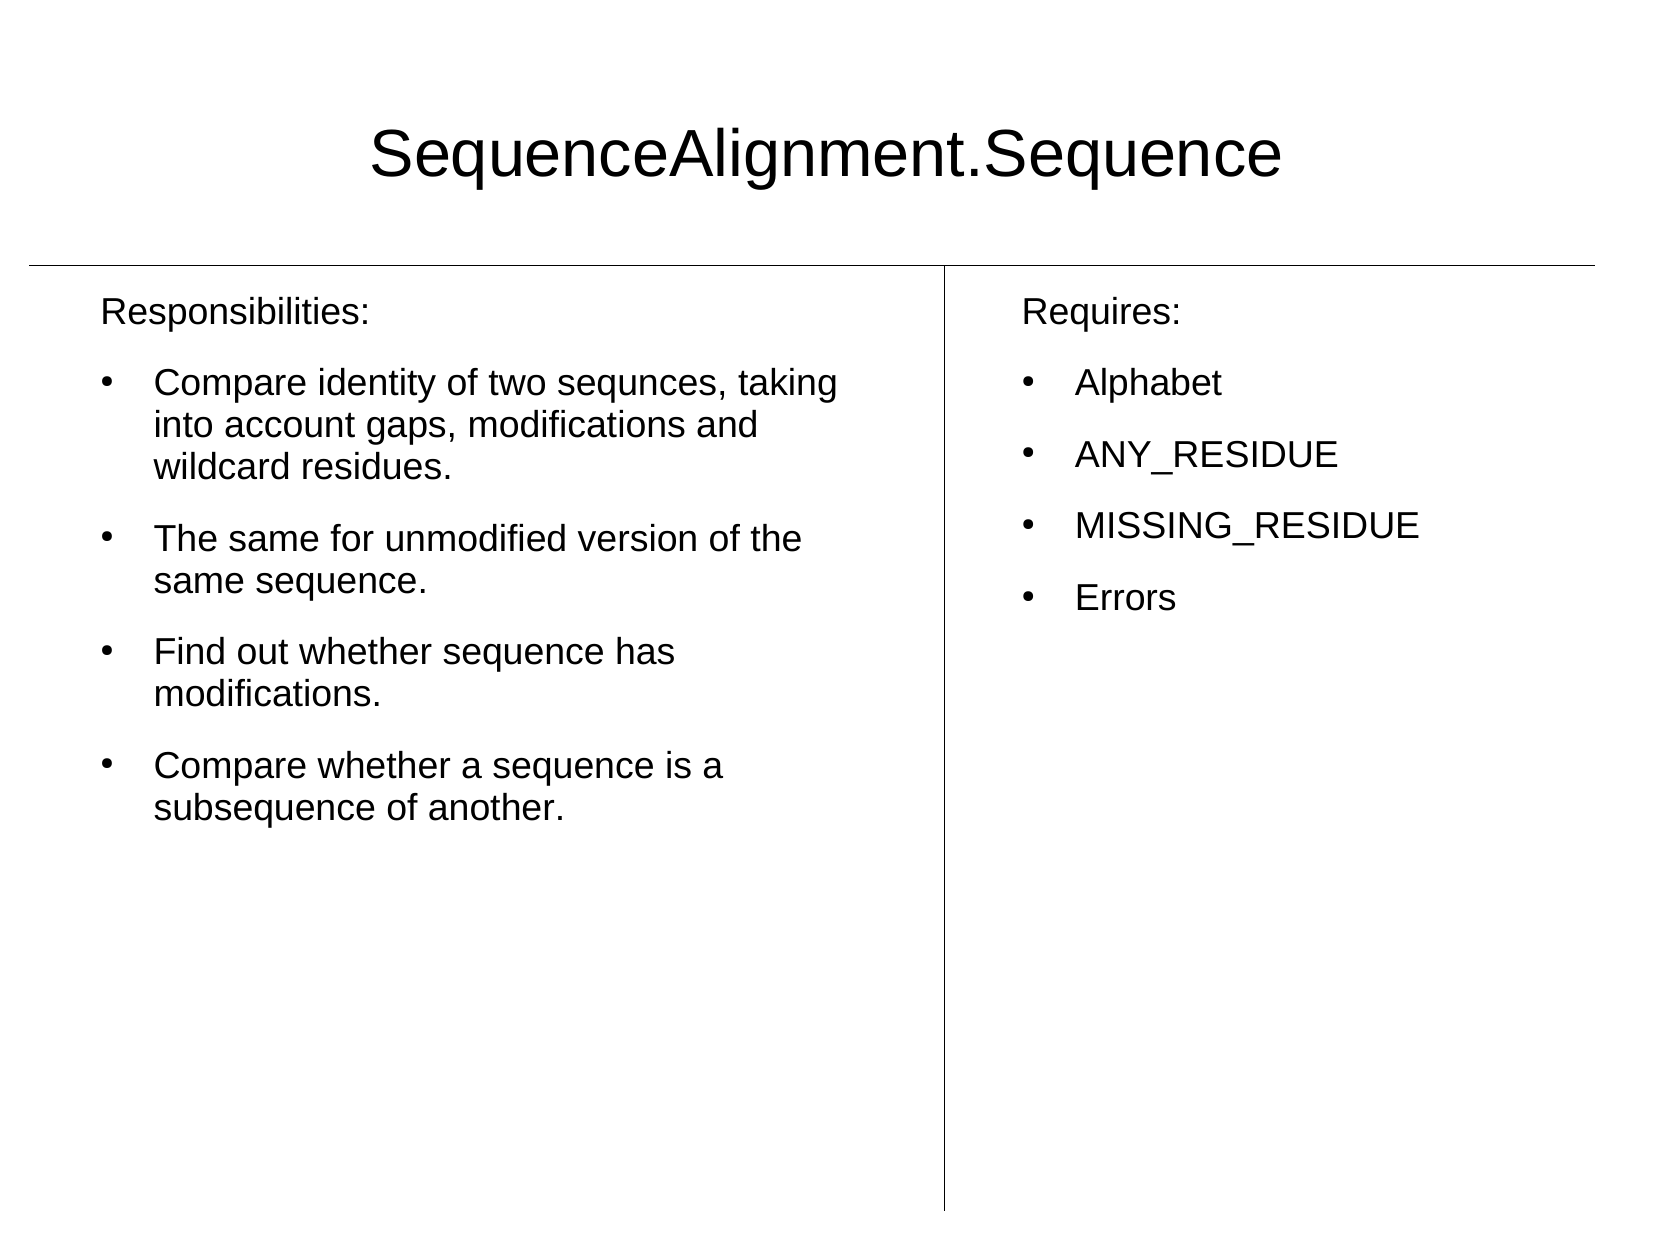

# SequenceAlignment.Sequence
Responsibilities:
Compare identity of two sequnces, taking into account gaps, modifications and wildcard residues.
The same for unmodified version of the same sequence.
Find out whether sequence has modifications.
Compare whether a sequence is a subsequence of another.
Requires:
Alphabet
ANY_RESIDUE
MISSING_RESIDUE
Errors